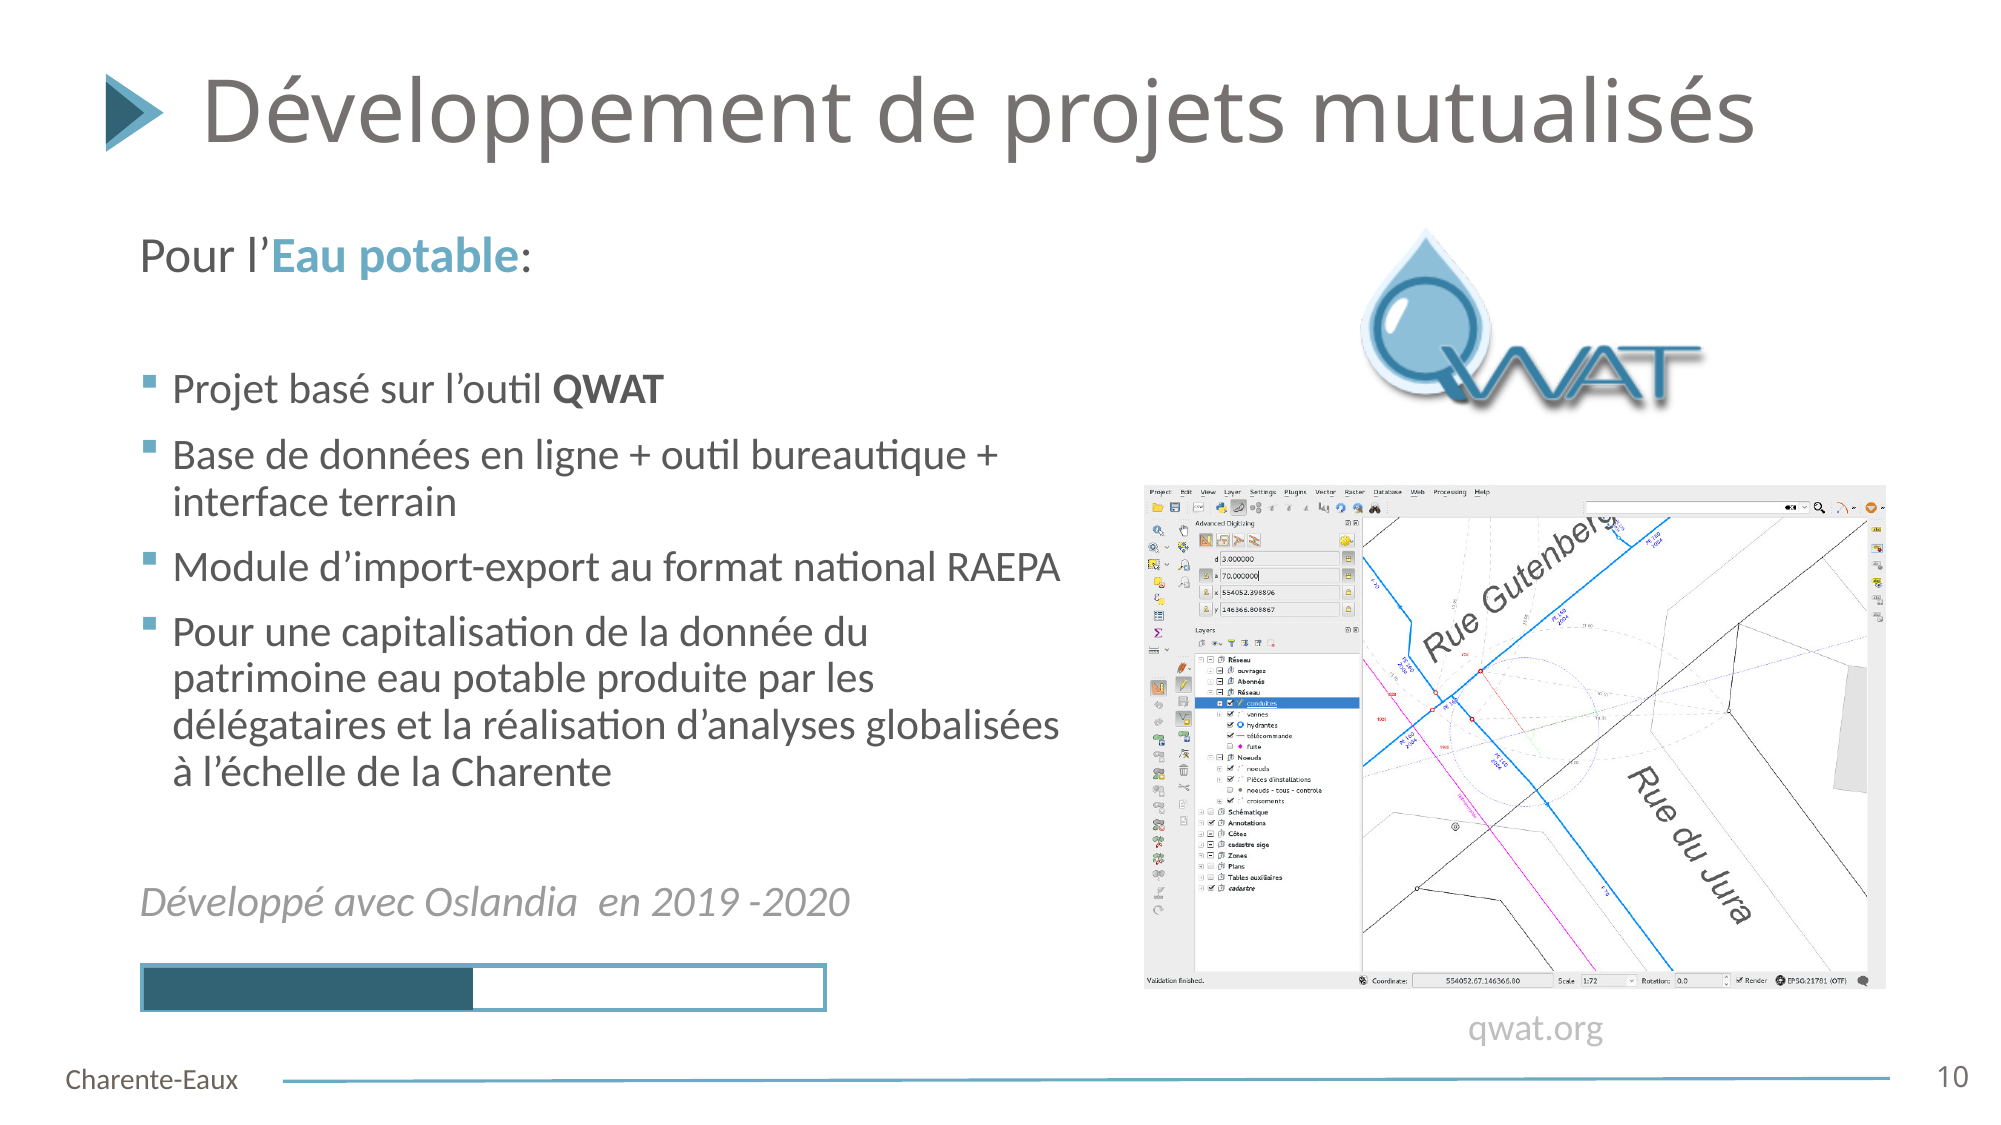

# Développement de projets mutualisés
Pour l’Eau potable:
Projet basé sur l’outil QWAT
Base de données en ligne + outil bureautique + interface terrain
Module d’import-export au format national RAEPA
Pour une capitalisation de la donnée du patrimoine eau potable produite par les délégataires et la réalisation d’analyses globalisées à l’échelle de la Charente
Développé avec Oslandia en 2019 -2020
qwat.org